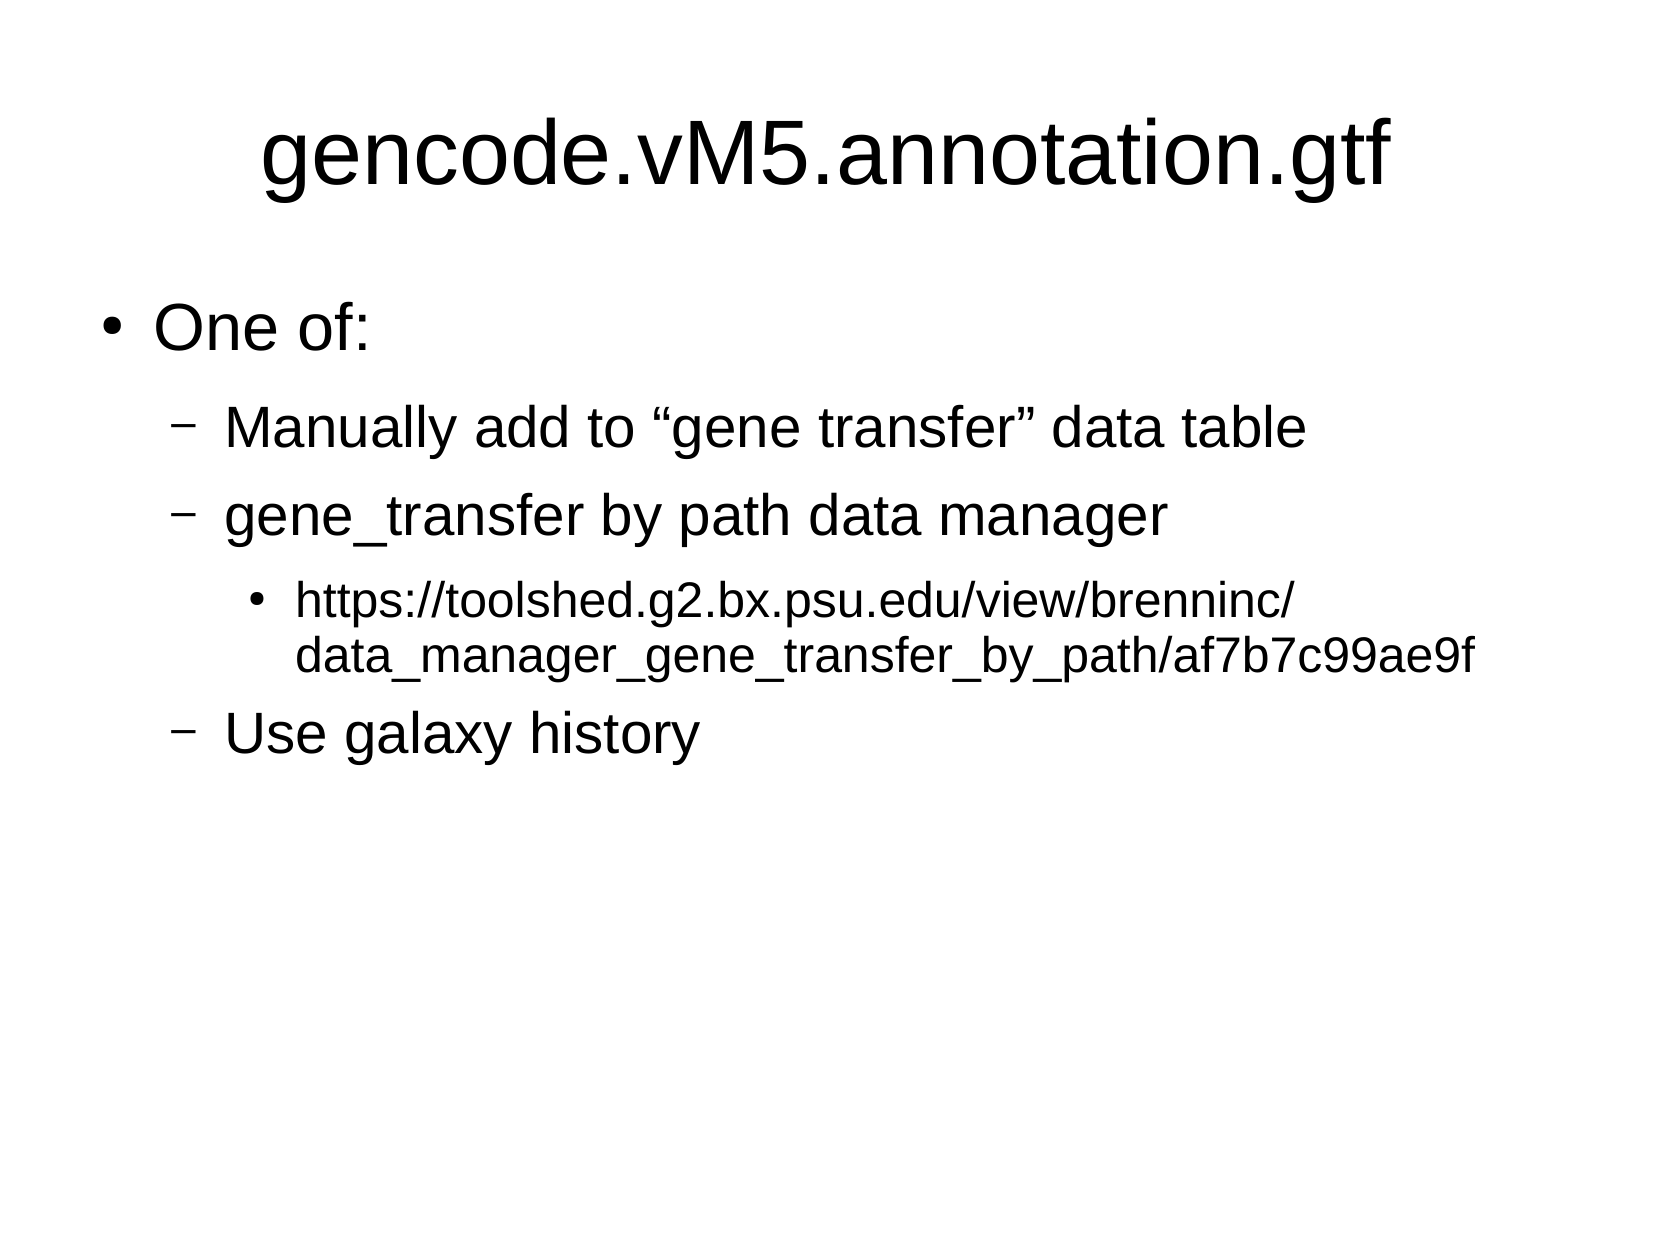

# gencode.vM5.annotation.gtf
One of:
Manually add to “gene transfer” data table
gene_transfer by path data manager
https://toolshed.g2.bx.psu.edu/view/brenninc/data_manager_gene_transfer_by_path/af7b7c99ae9f
Use galaxy history